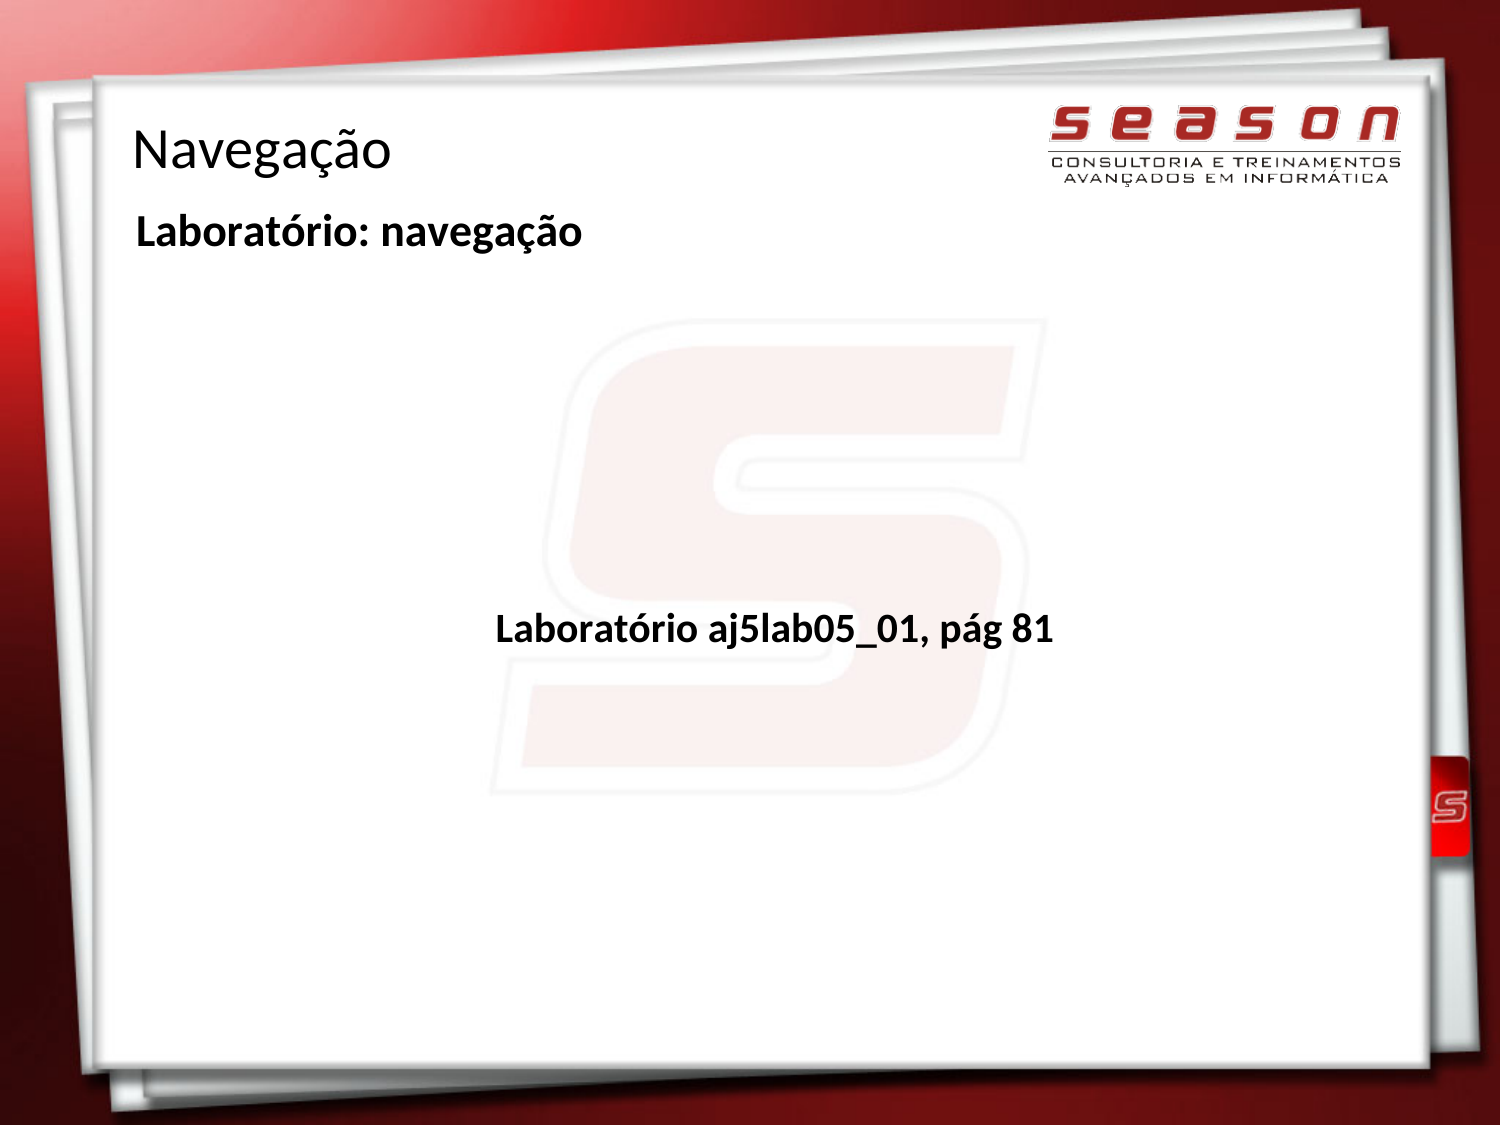

# Navegação
Laboratório: navegação
Laboratório aj5lab05_01, pág 81